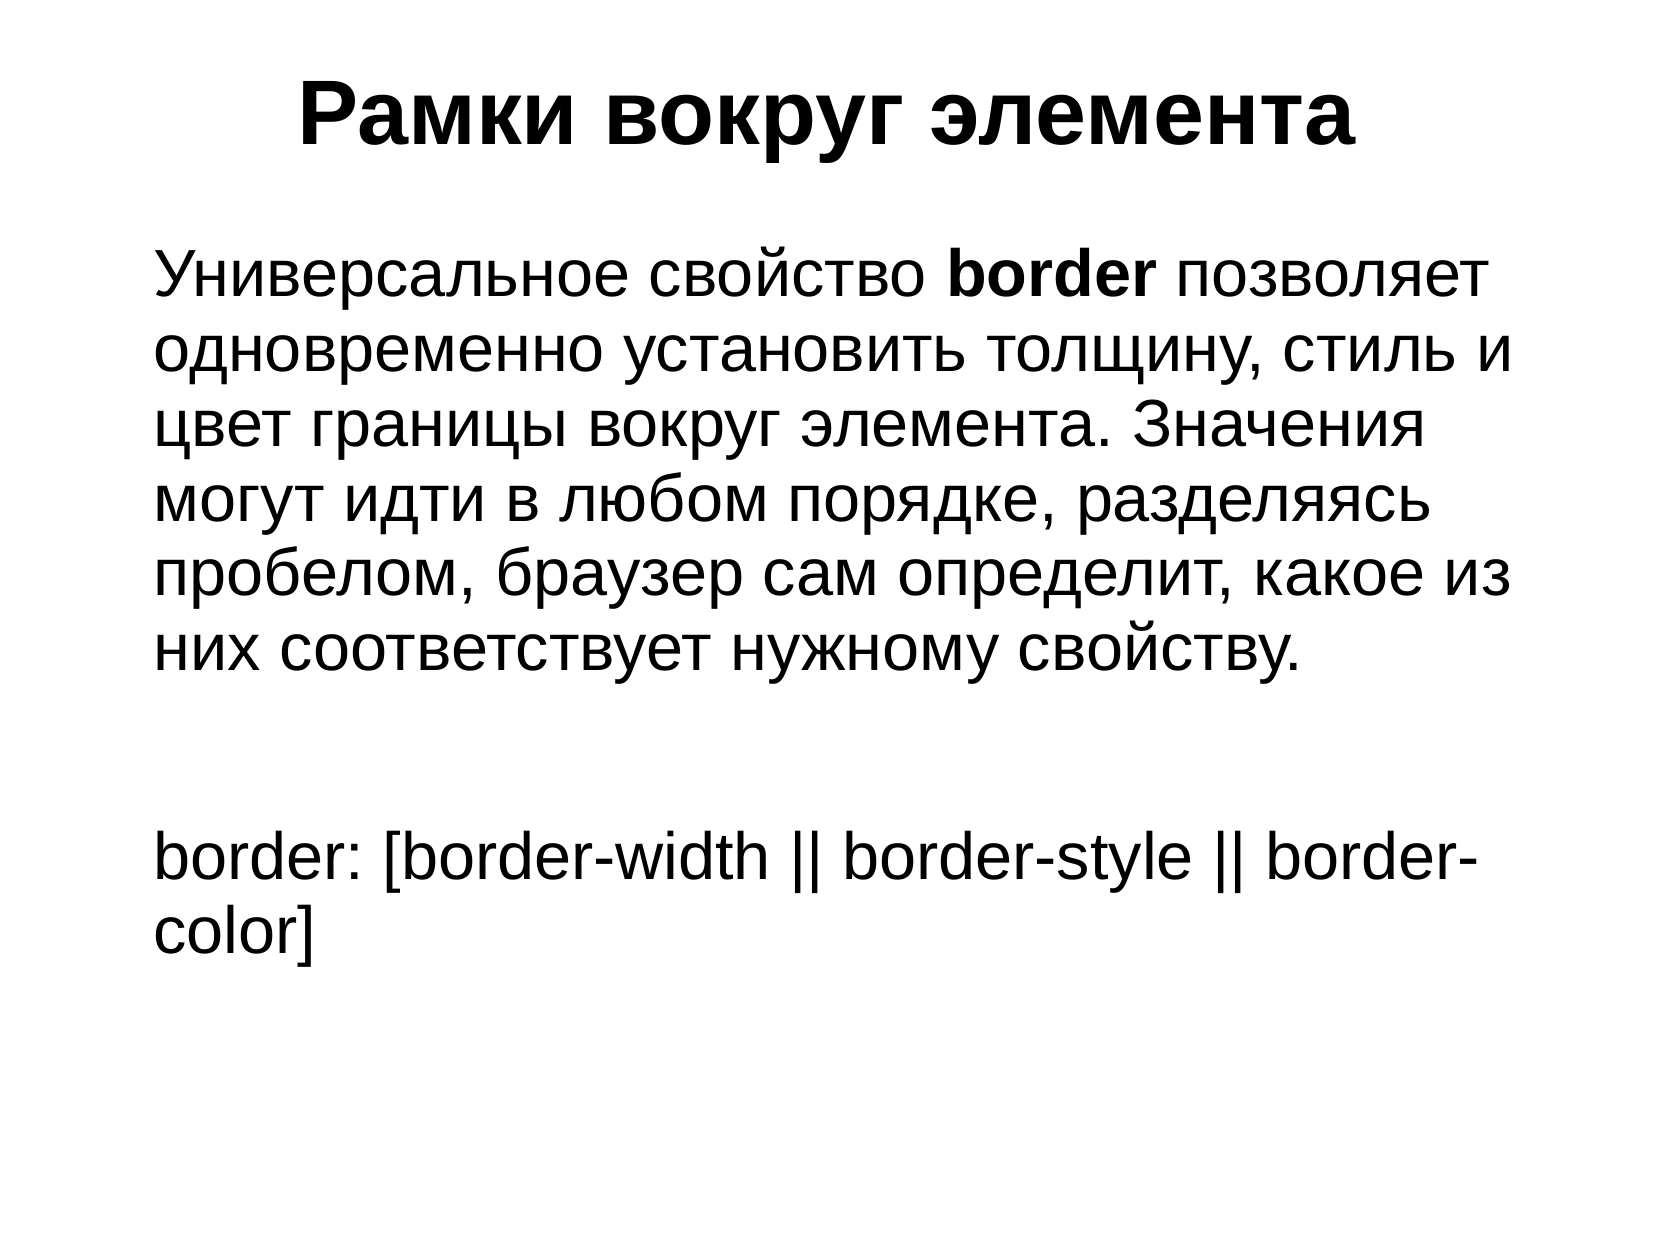

# Рамки вокруг элемента
Универсальное свойство border позволяет одновременно установить толщину, стиль и цвет границы вокруг элемента. Значения могут идти в любом порядке, разделяясь пробелом, браузер сам определит, какое из них соответствует нужному свойству.
border: [border-width || border-style || border-color]